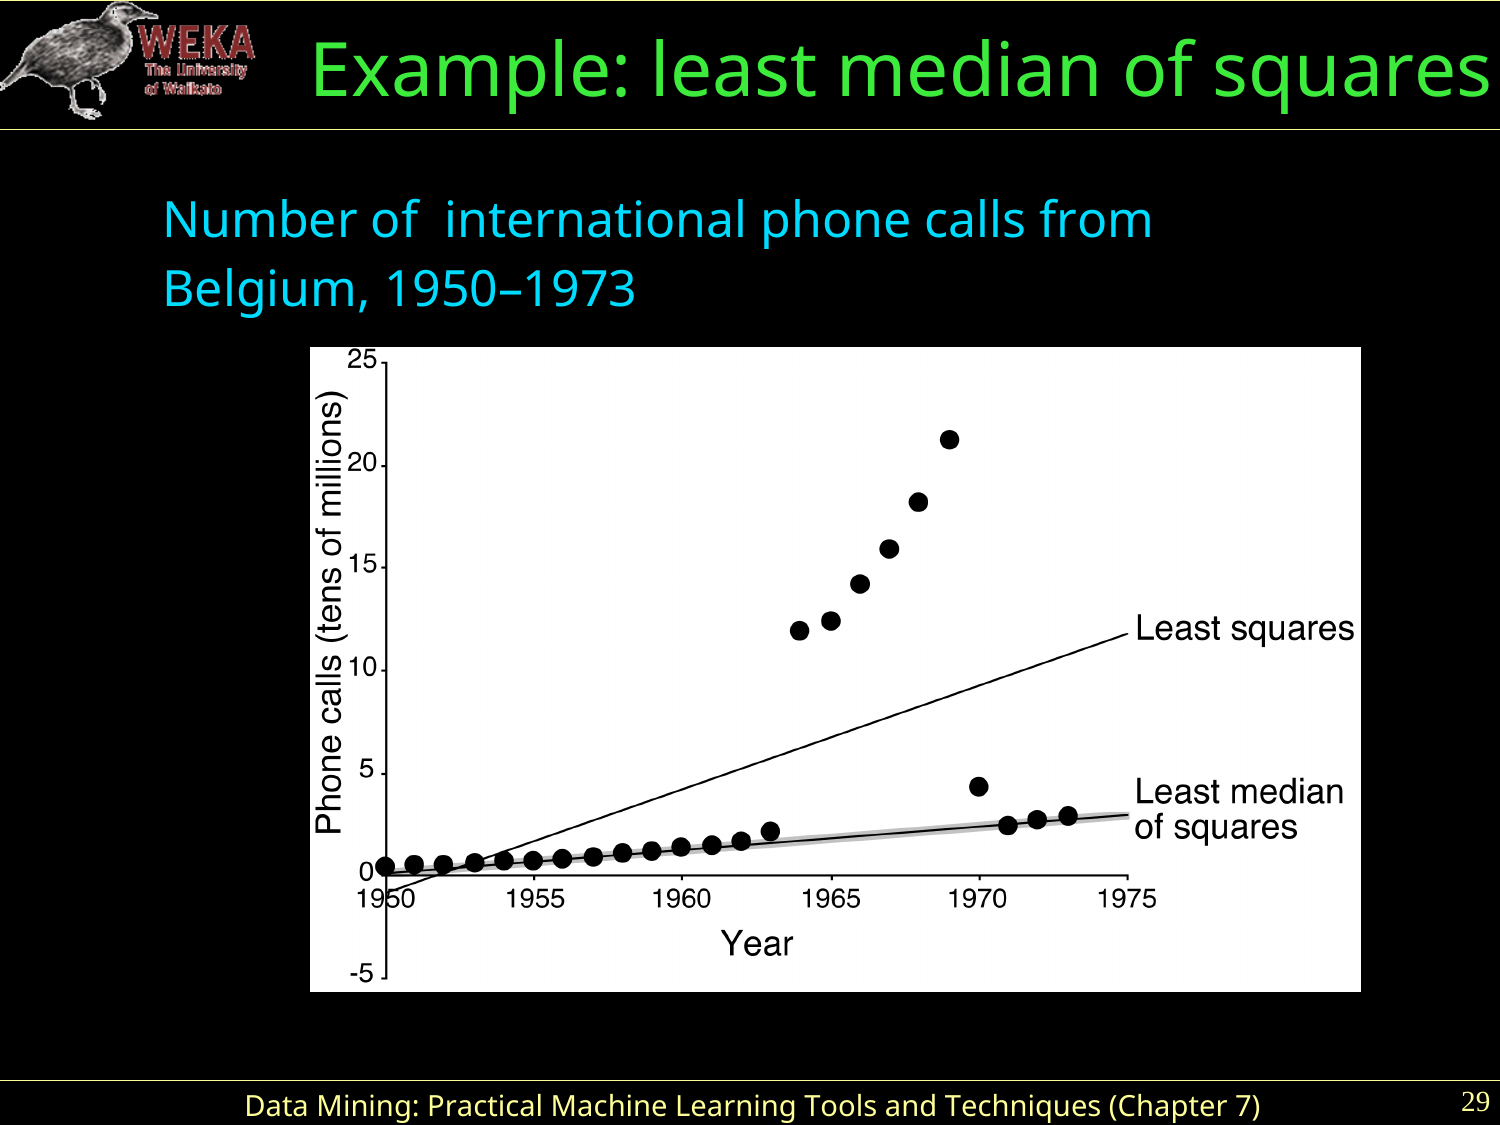

# Example: least median of squares
Number of international phone calls from Belgium, 1950–1973
Data Mining: Practical Machine Learning Tools and Techniques (Chapter 7)
29